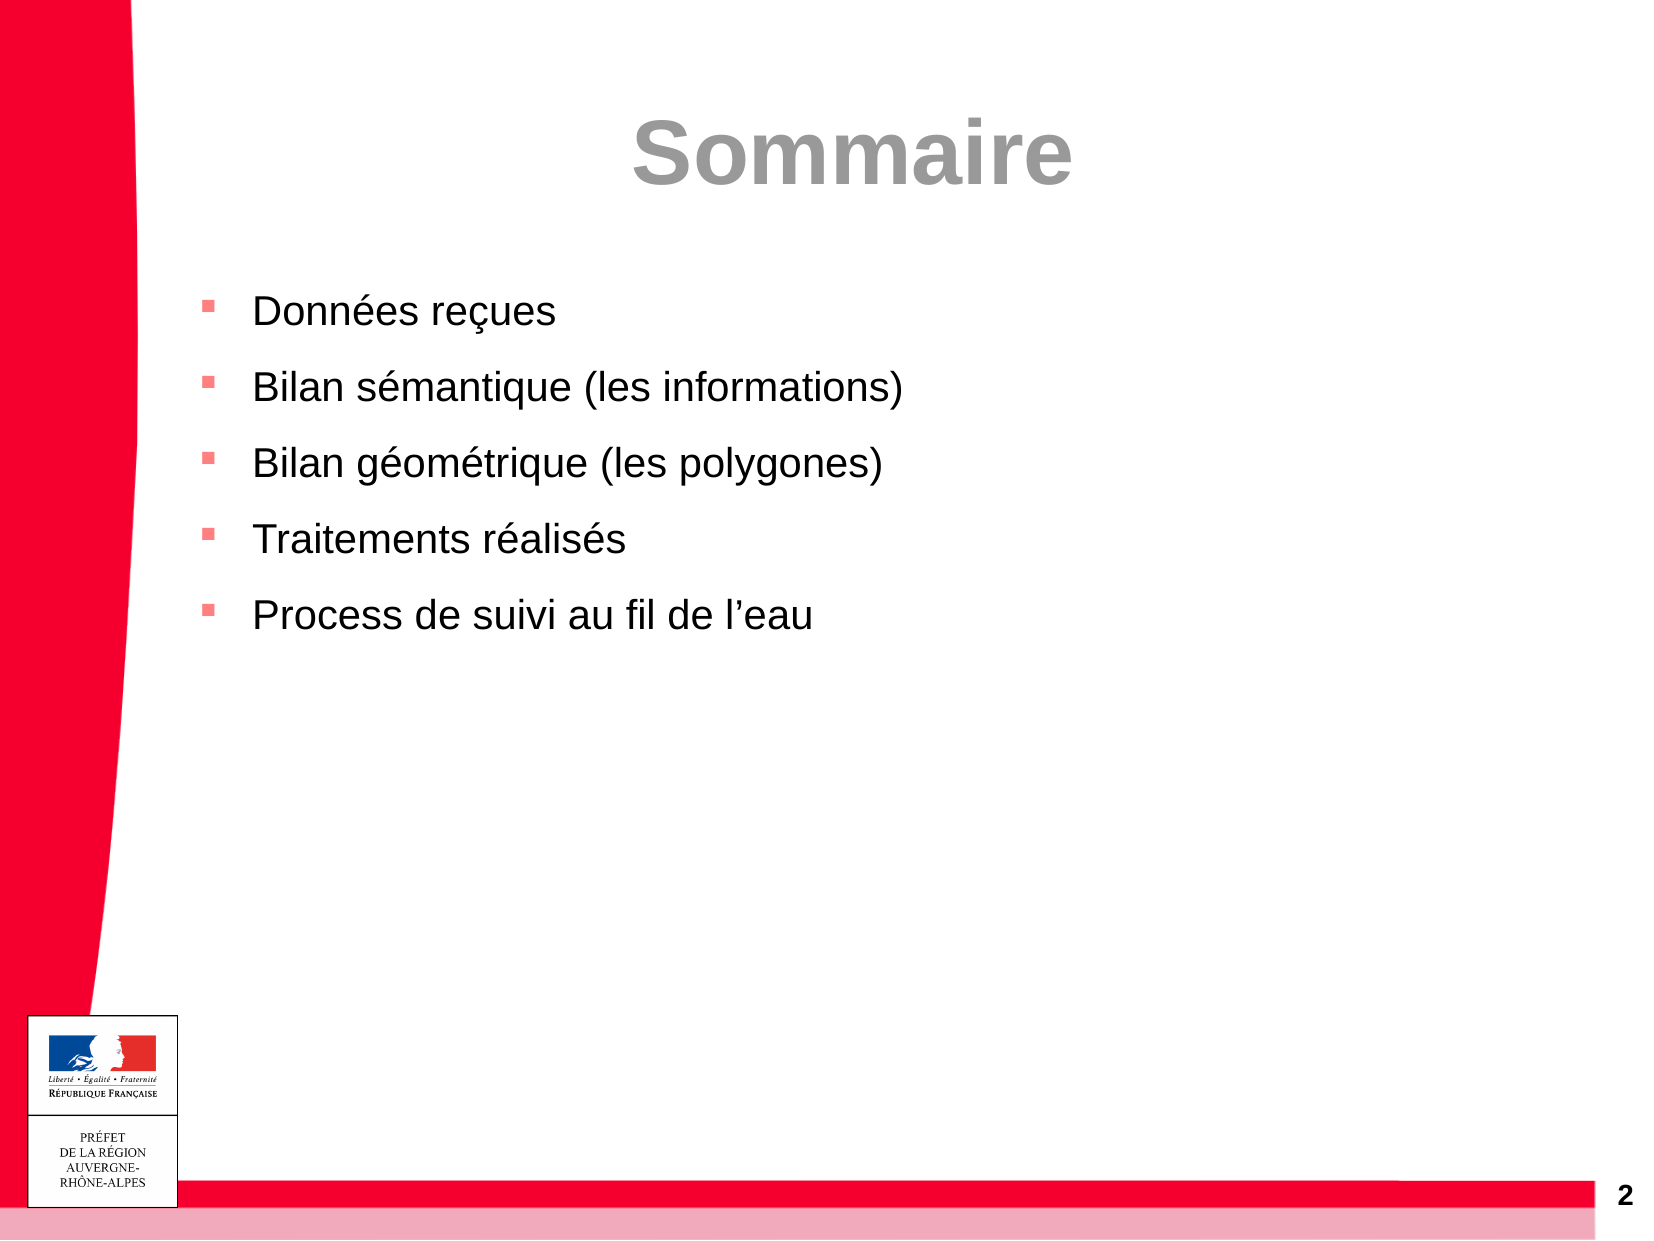

# Sommaire
Données reçues
Bilan sémantique (les informations)
Bilan géométrique (les polygones)
Traitements réalisés
Process de suivi au fil de l’eau
2